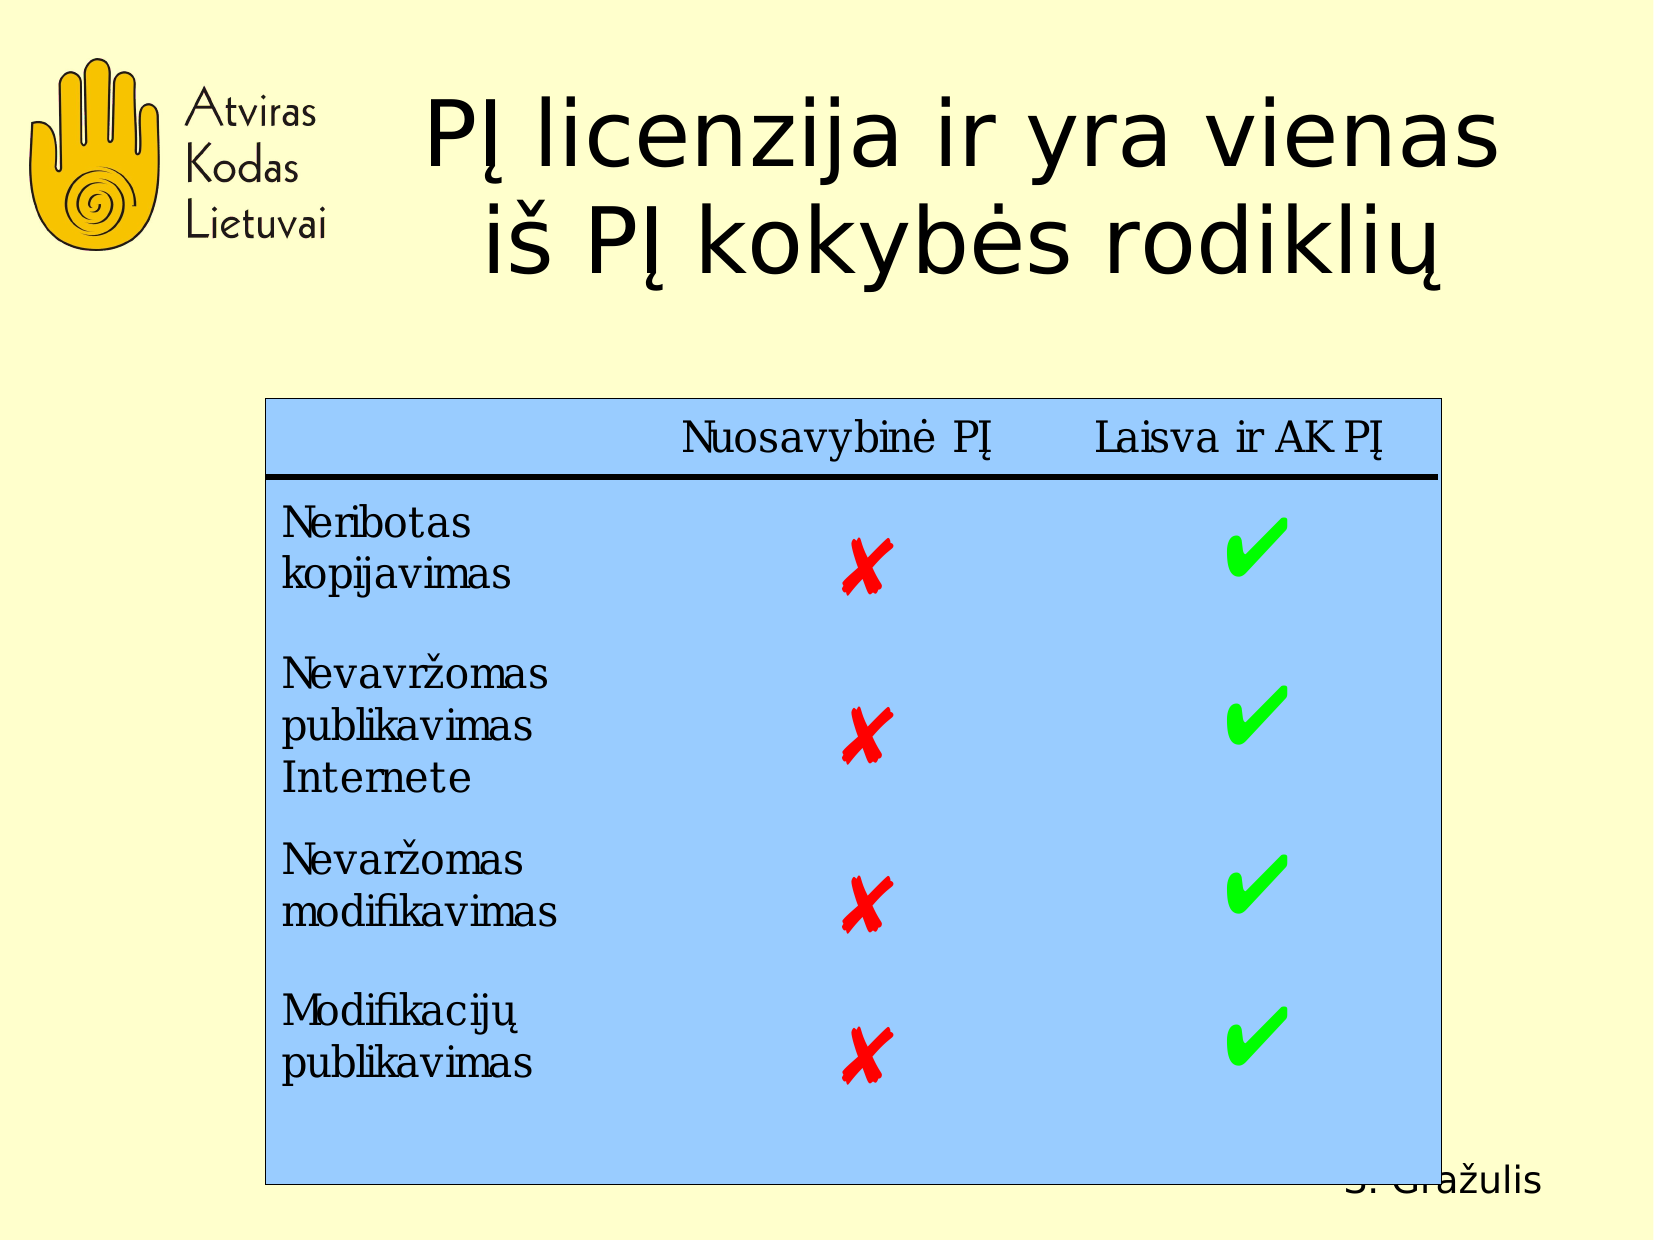

# PĮ licenzija ir yra vienas iš PĮ kokybės rodiklių